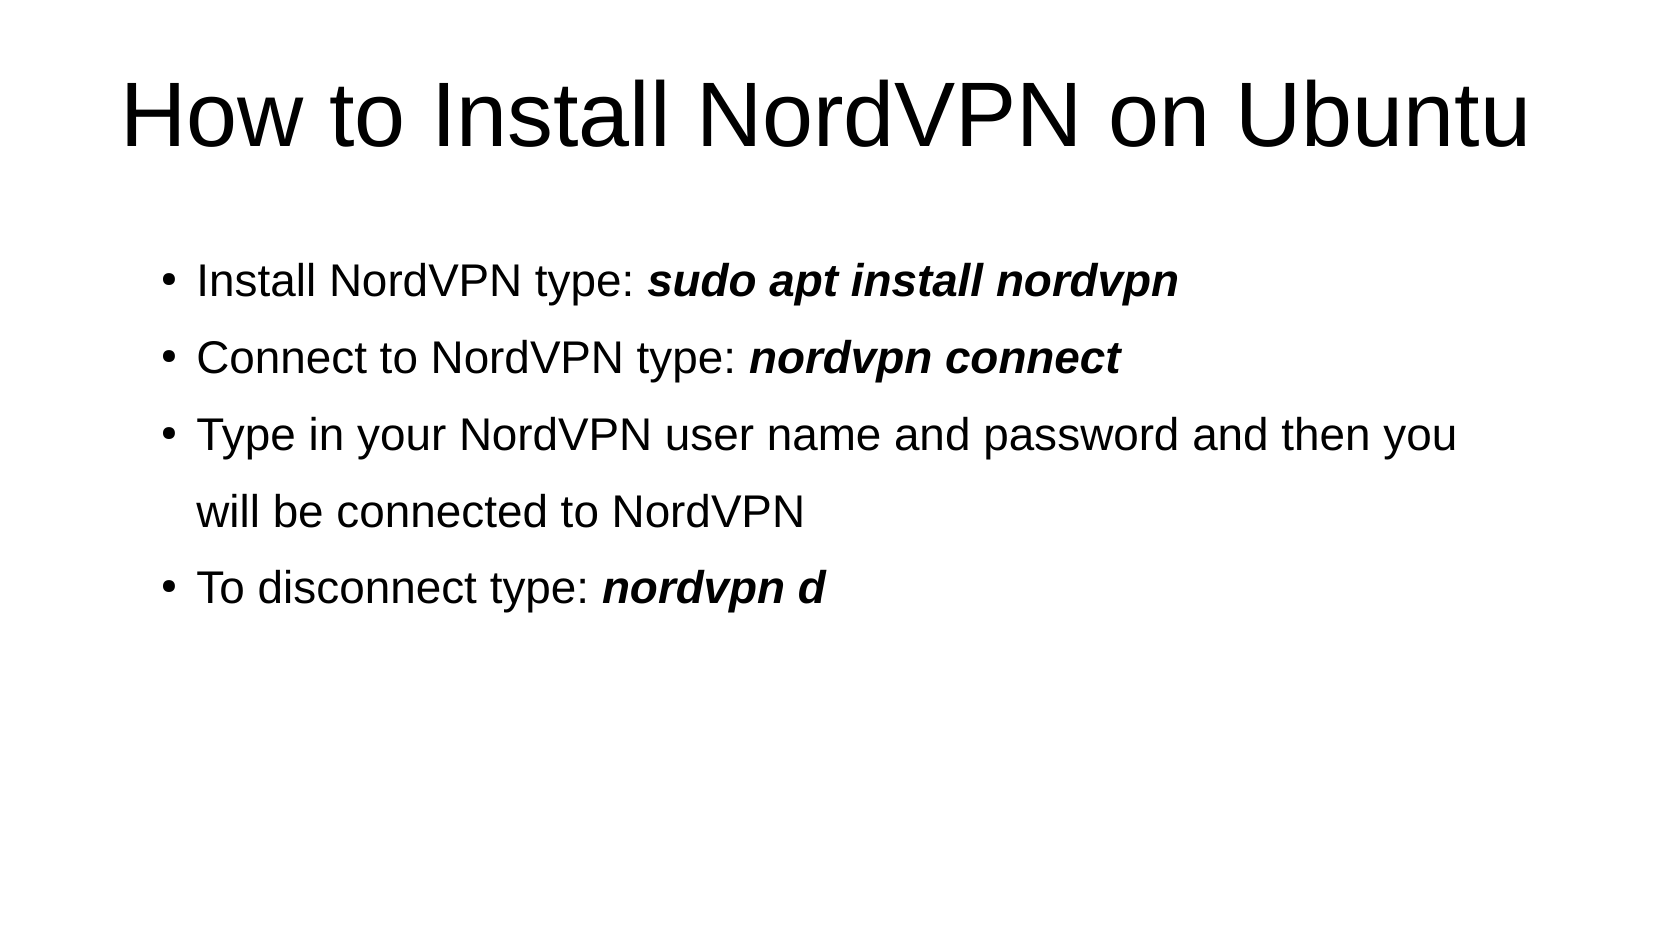

# How to Install NordVPN on Ubuntu
Install NordVPN type: sudo apt install nordvpn
Connect to NordVPN type: nordvpn connect
Type in your NordVPN user name and password and then you will be connected to NordVPN
To disconnect type: nordvpn d